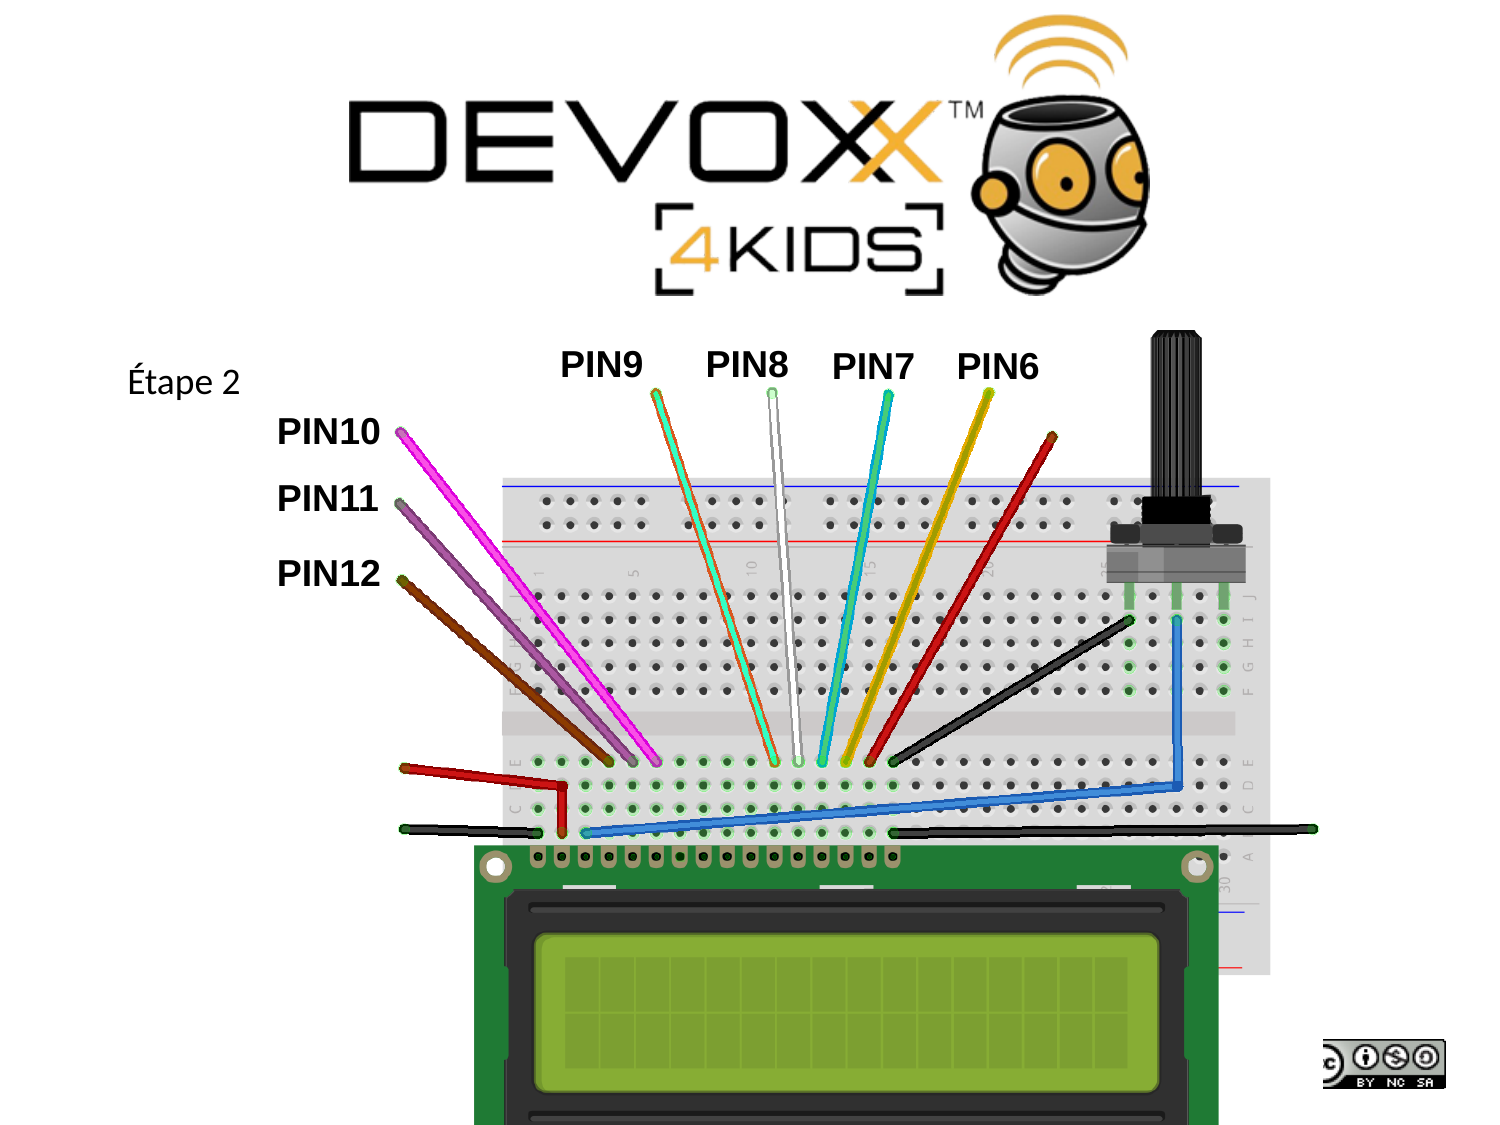

PIN9
PIN8
PIN7
PIN6
# Étape 2
PIN10
PIN11
PIN12